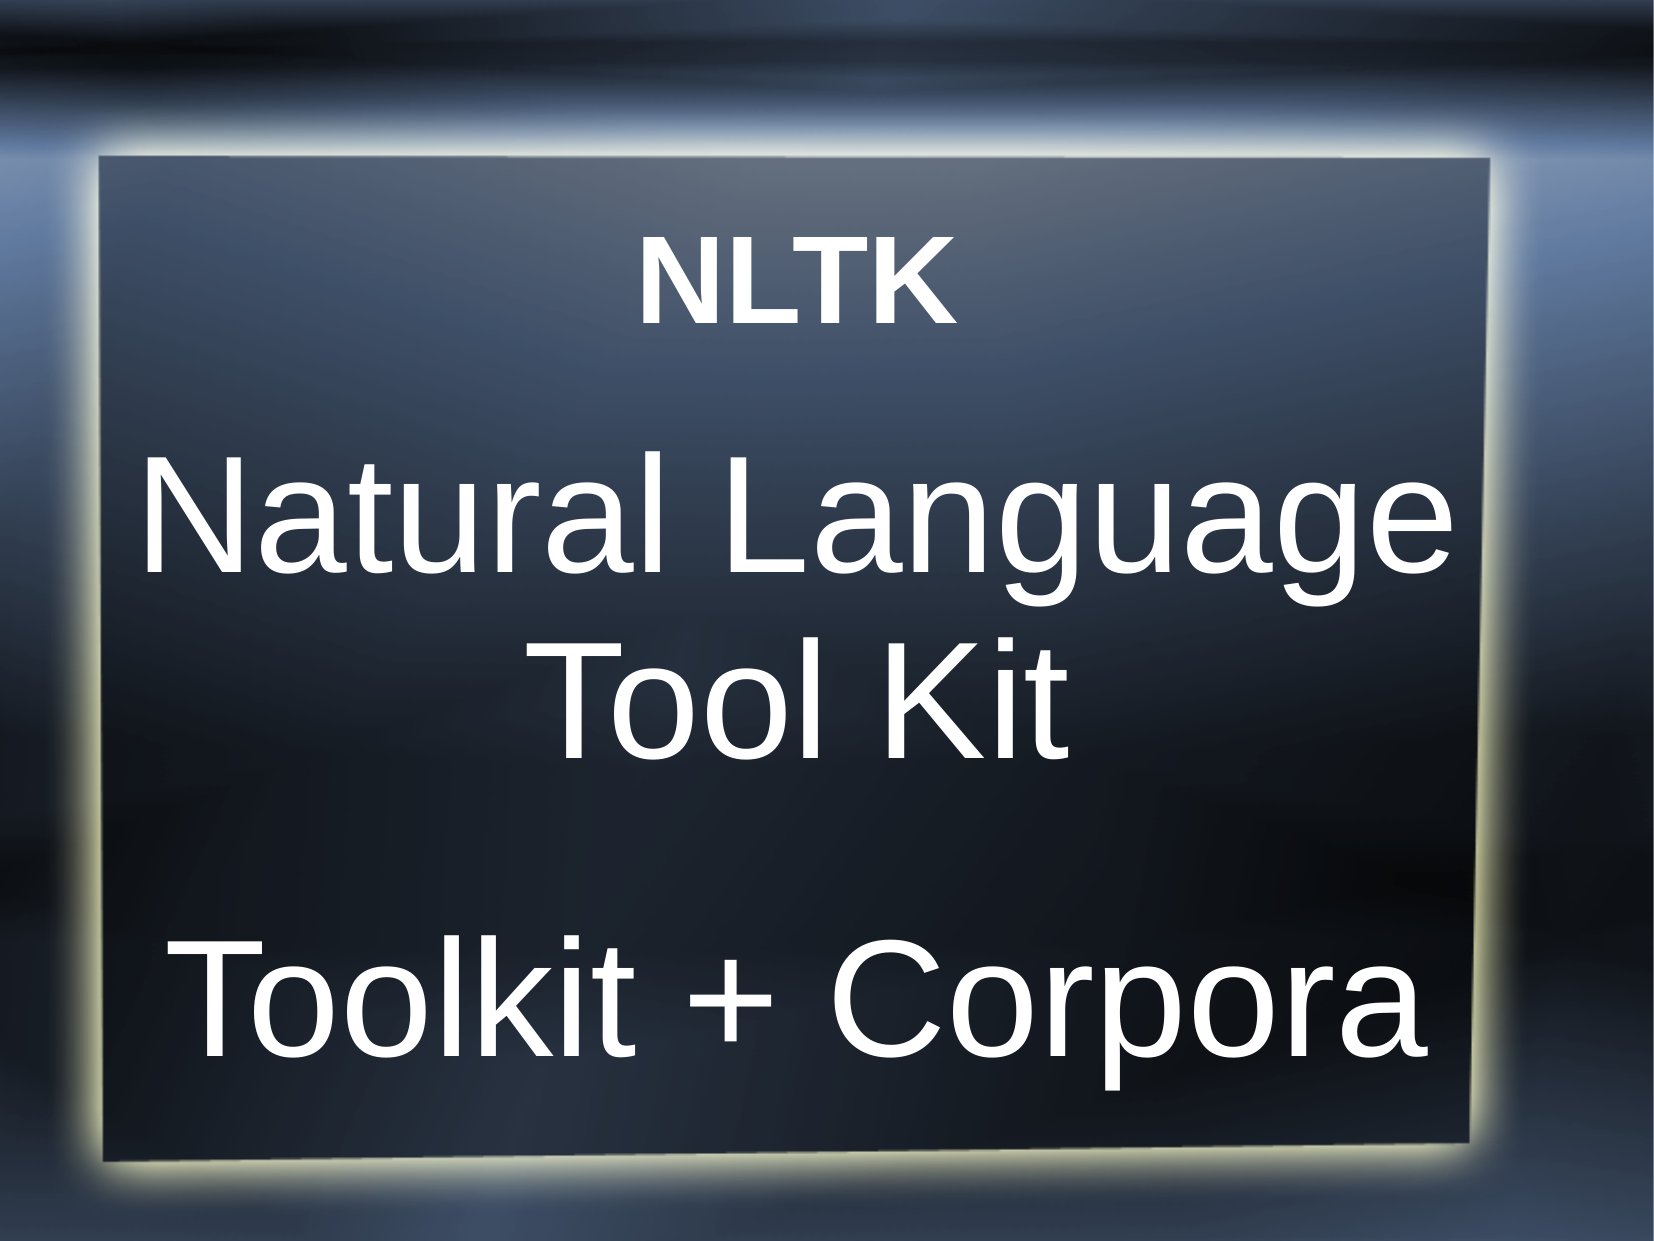

# NLTK
Natural Language Tool Kit
Toolkit + Corpora